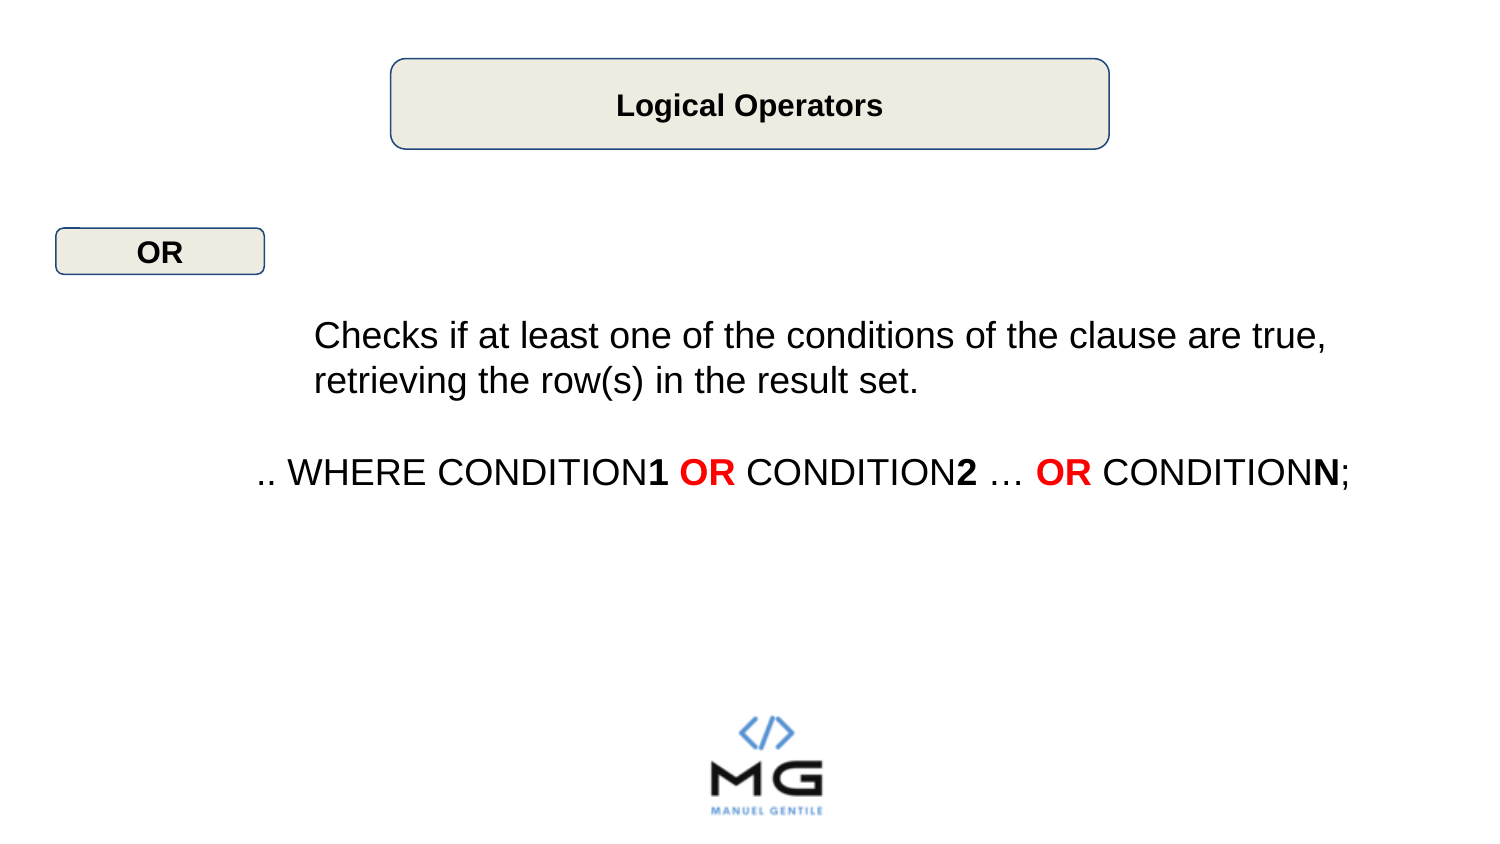

Logical Operators
OR
Checks if at least one of the conditions of the clause are true, retrieving the row(s) in the result set.
.. WHERE CONDITION1 OR CONDITION2 … OR CONDITIONN;